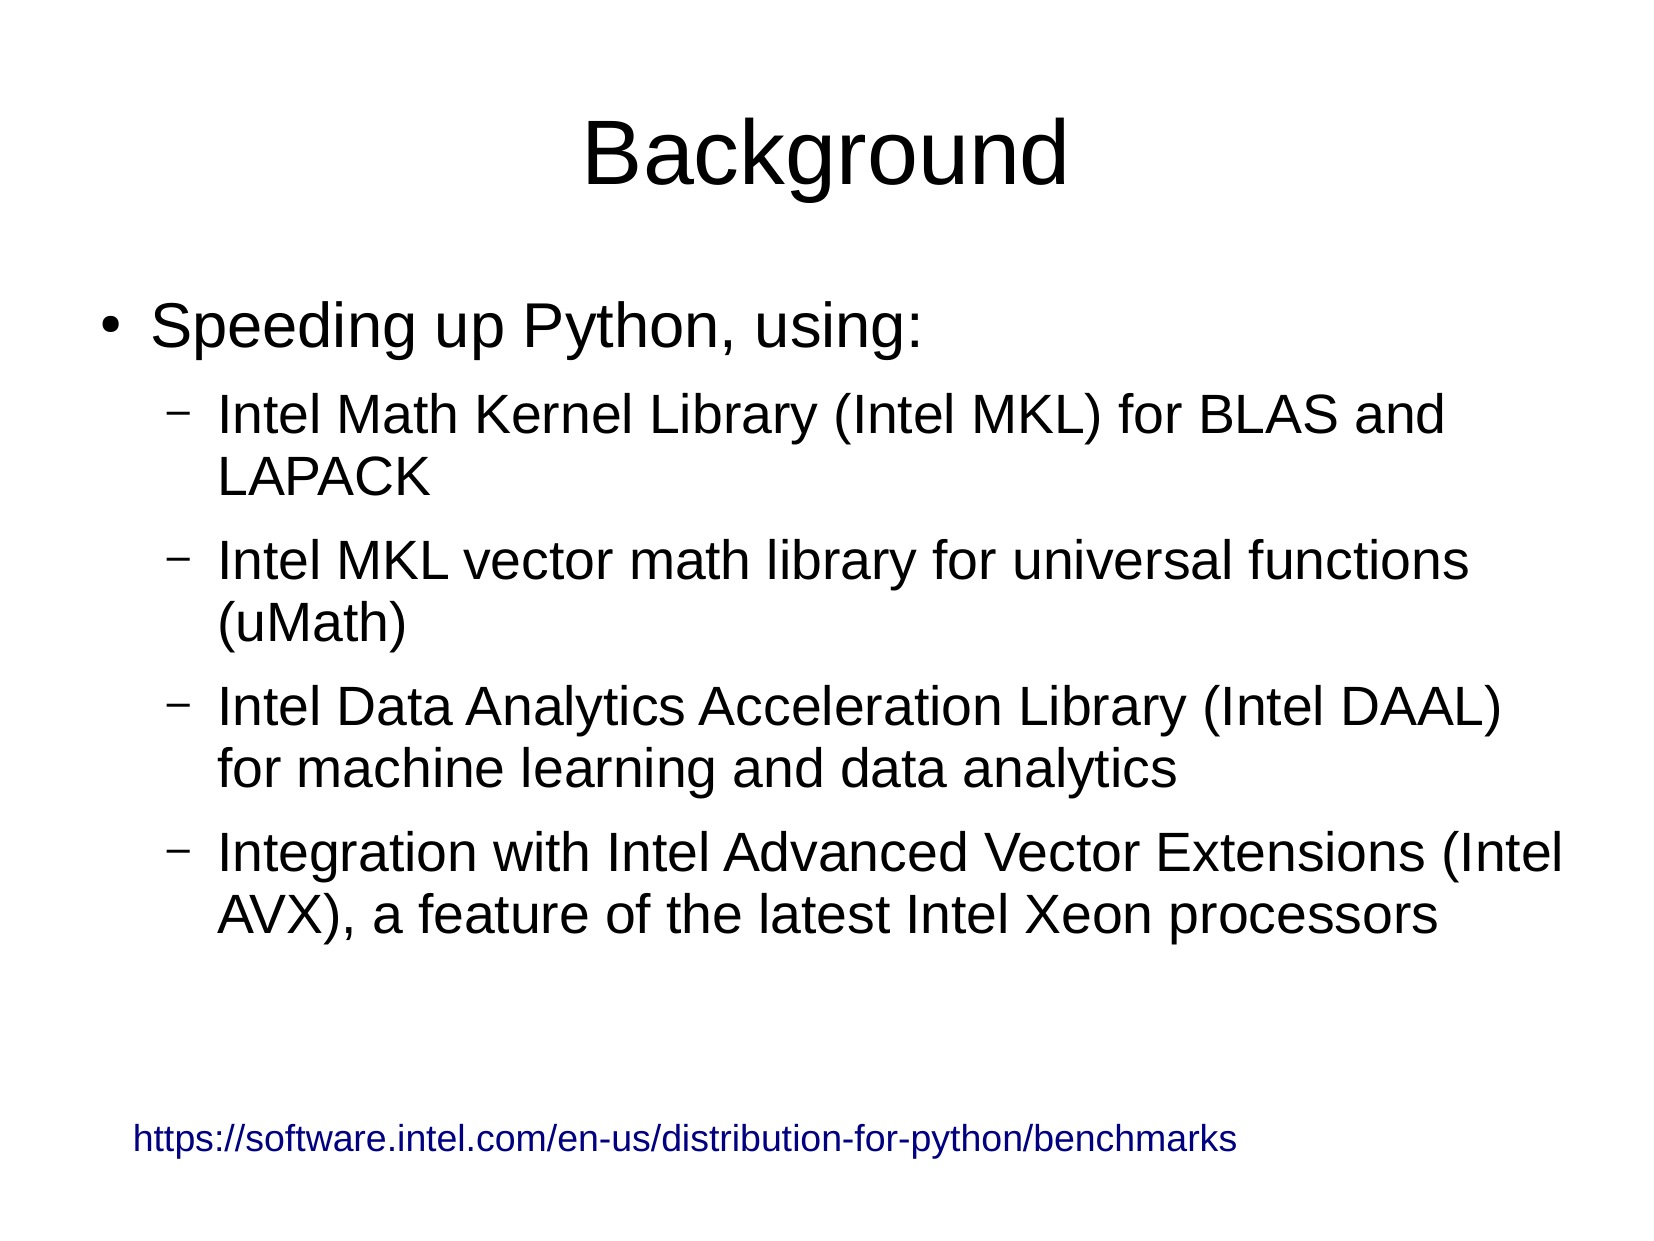

# Background
Speeding up Python, using:
Intel Math Kernel Library (Intel MKL) for BLAS and LAPACK
Intel MKL vector math library for universal functions (uMath)
Intel Data Analytics Acceleration Library (Intel DAAL) for machine learning and data analytics
Integration with Intel Advanced Vector Extensions (Intel AVX), a feature of the latest Intel Xeon processors
https://software.intel.com/en-us/distribution-for-python/benchmarks